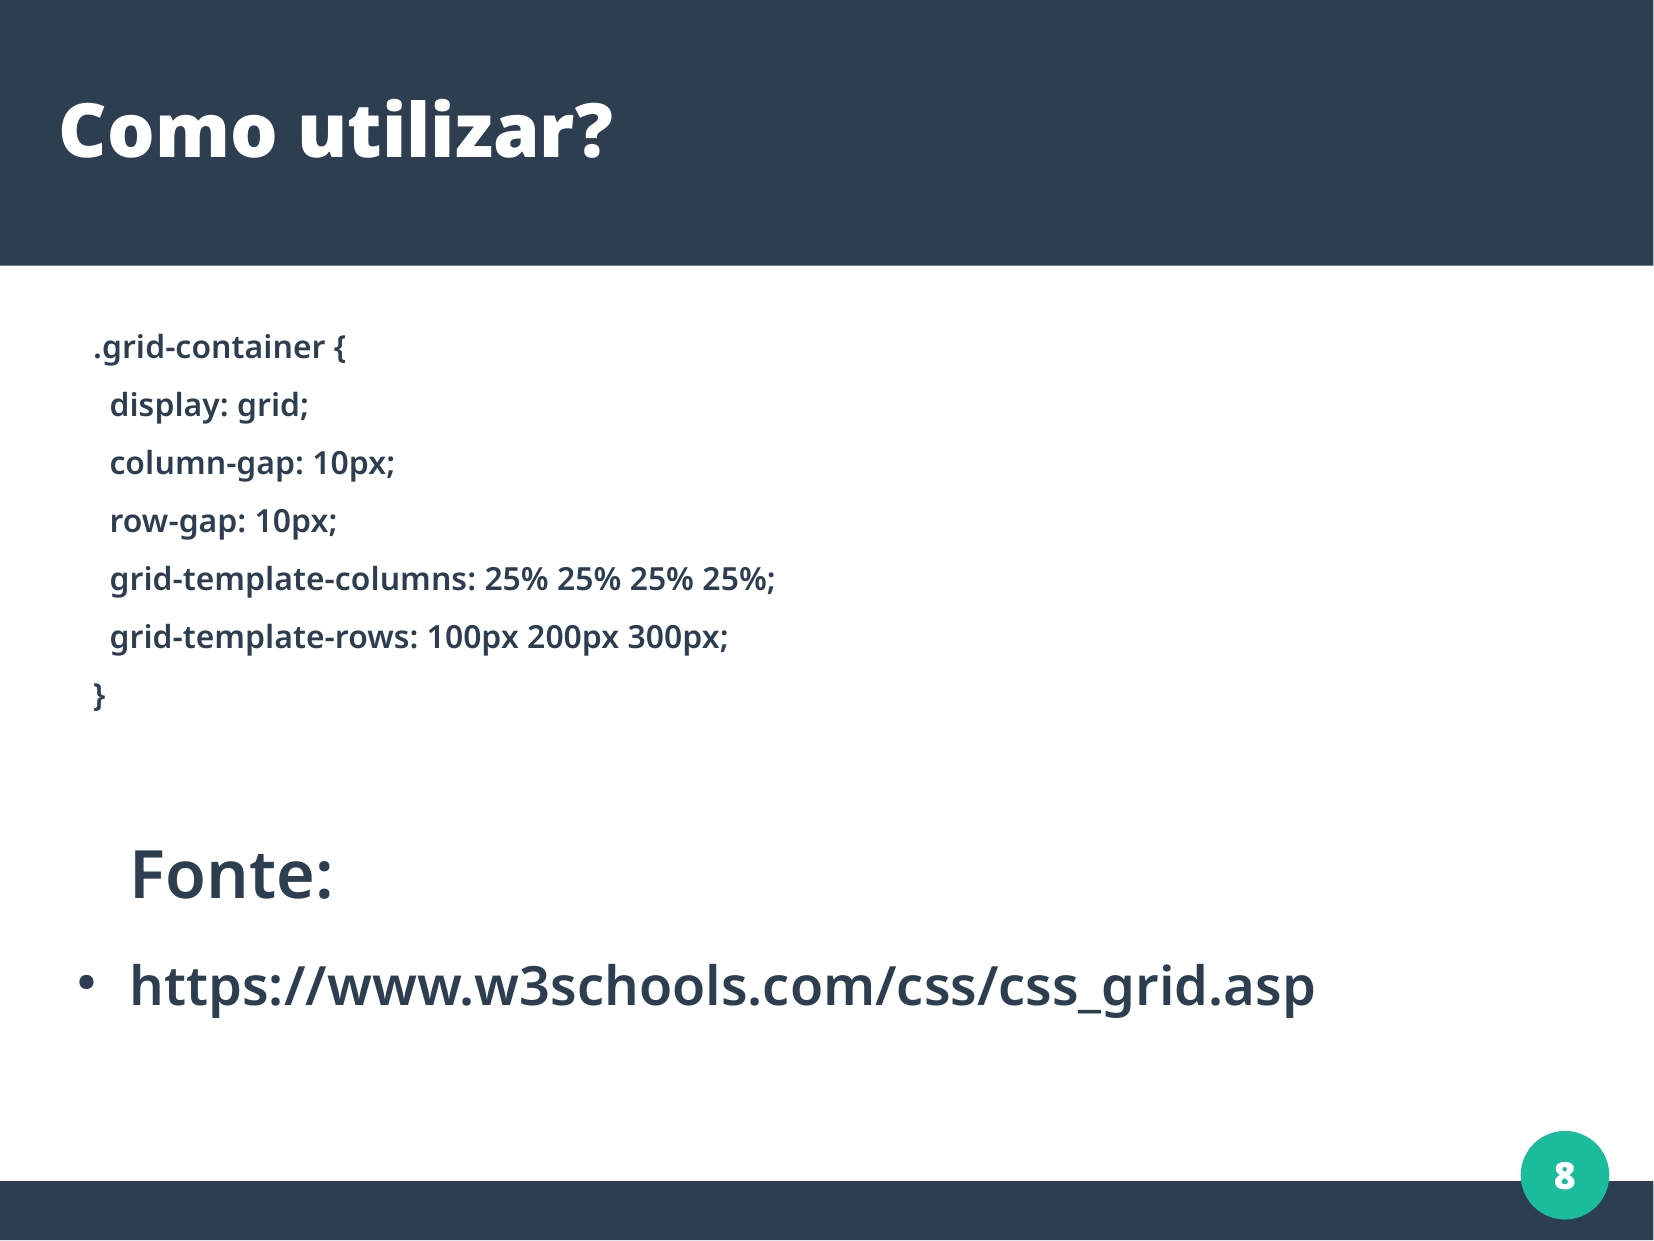

# Como utilizar?
.grid-container {
 display: grid;
 column-gap: 10px;
 row-gap: 10px;
 grid-template-columns: 25% 25% 25% 25%;
 grid-template-rows: 100px 200px 300px;
}
Fonte:
https://www.w3schools.com/css/css_grid.asp
8